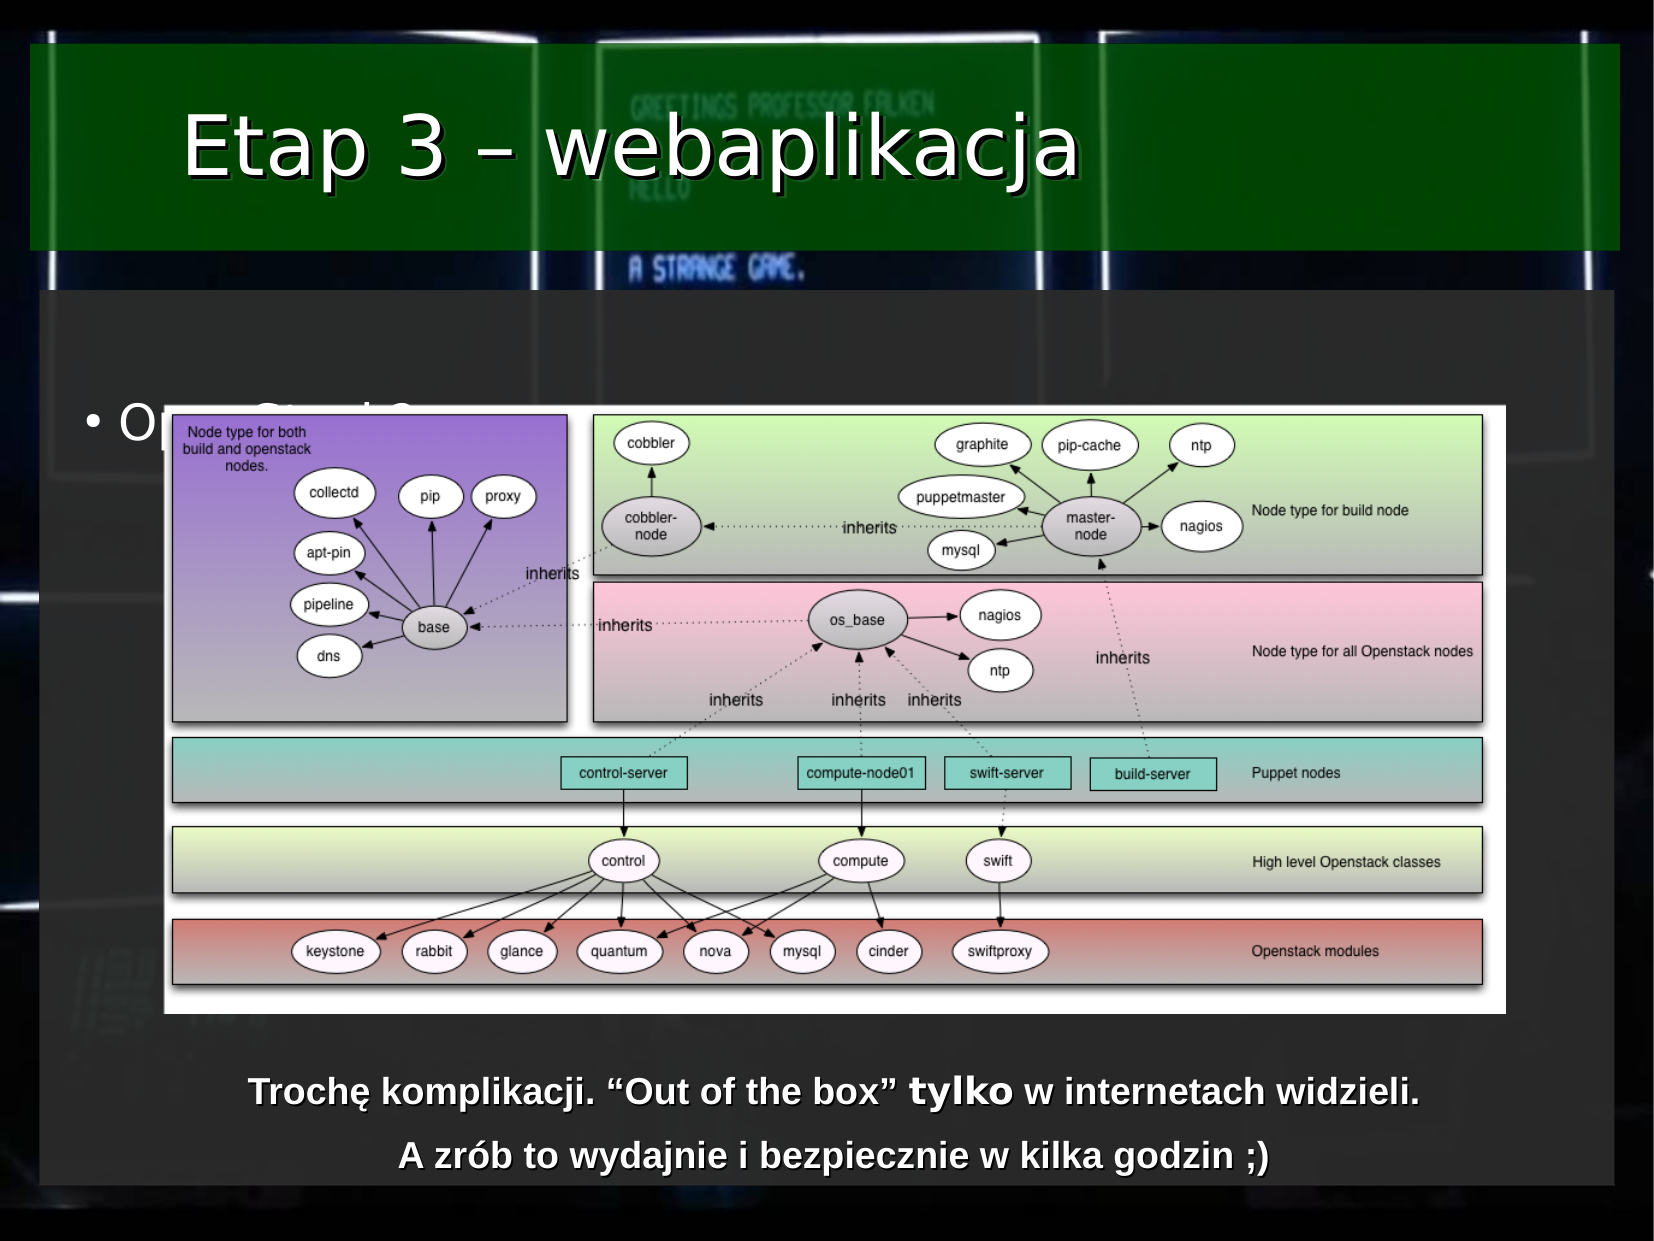

# Etap 3 – webaplikacja
 OpenStack?
Trochę komplikacji. “Out of the box” tylko w internetach widzieli.
A zrób to wydajnie i bezpiecznie w kilka godzin ;)